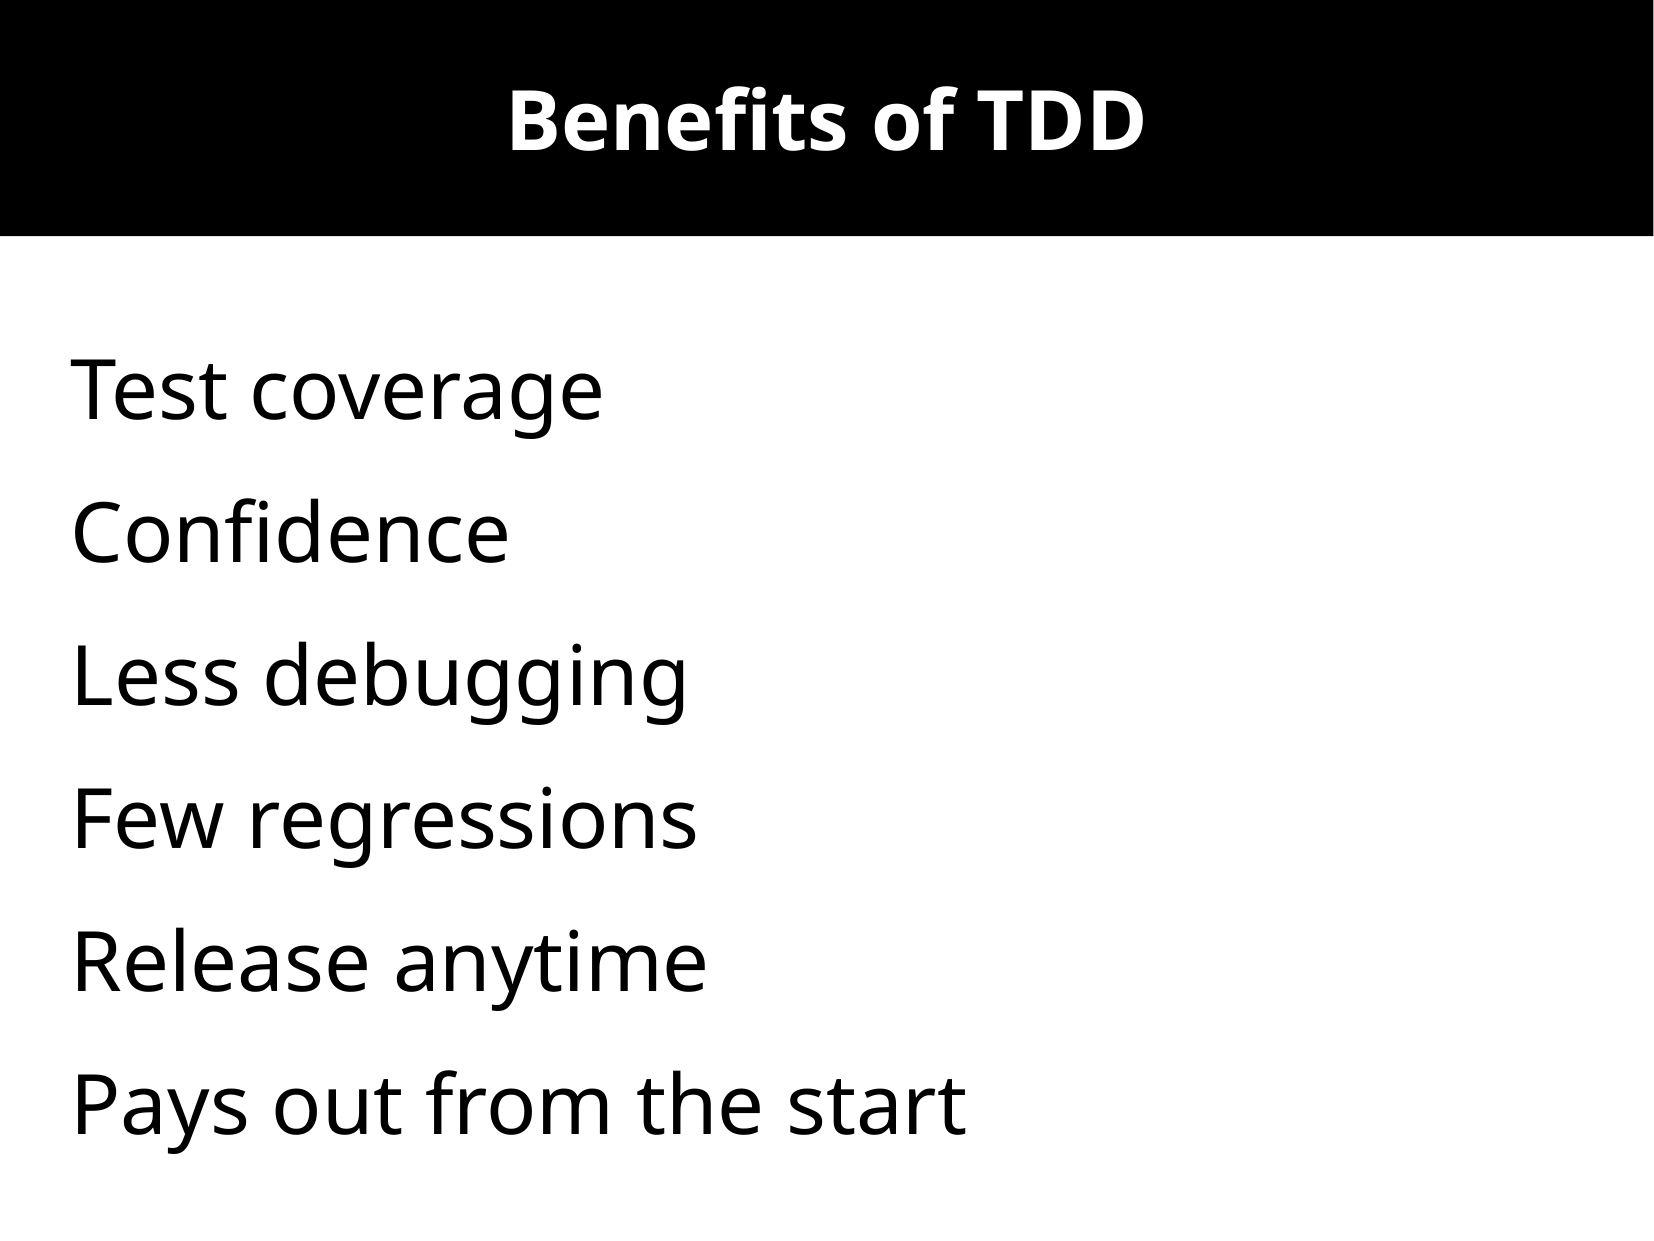

# Benefits of TDD
Test coverage
Confidence
Less debugging
Few regressions
Release anytime
Pays out from the start